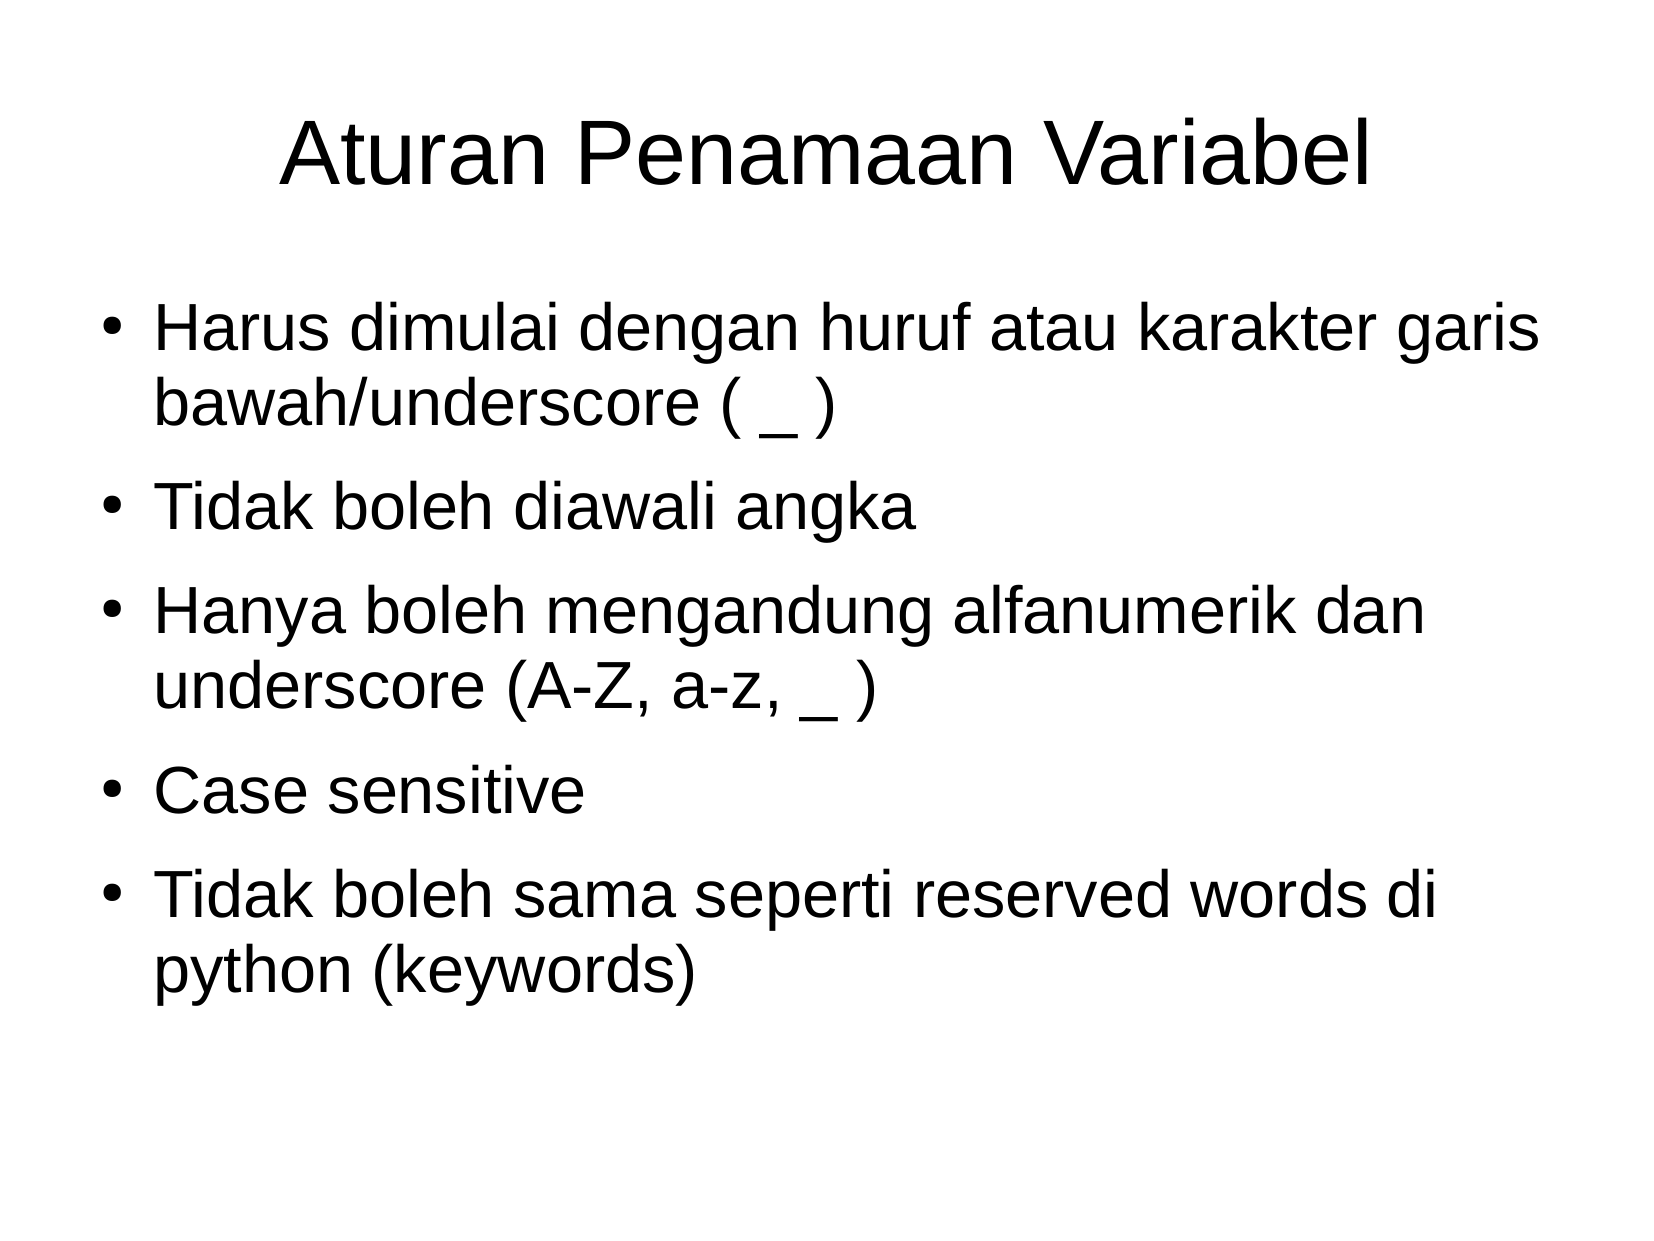

# Aturan Penamaan Variabel
Harus dimulai dengan huruf atau karakter garis bawah/underscore ( _ )
Tidak boleh diawali angka
Hanya boleh mengandung alfanumerik dan underscore (A-Z, a-z, _ )
Case sensitive
Tidak boleh sama seperti reserved words di python (keywords)